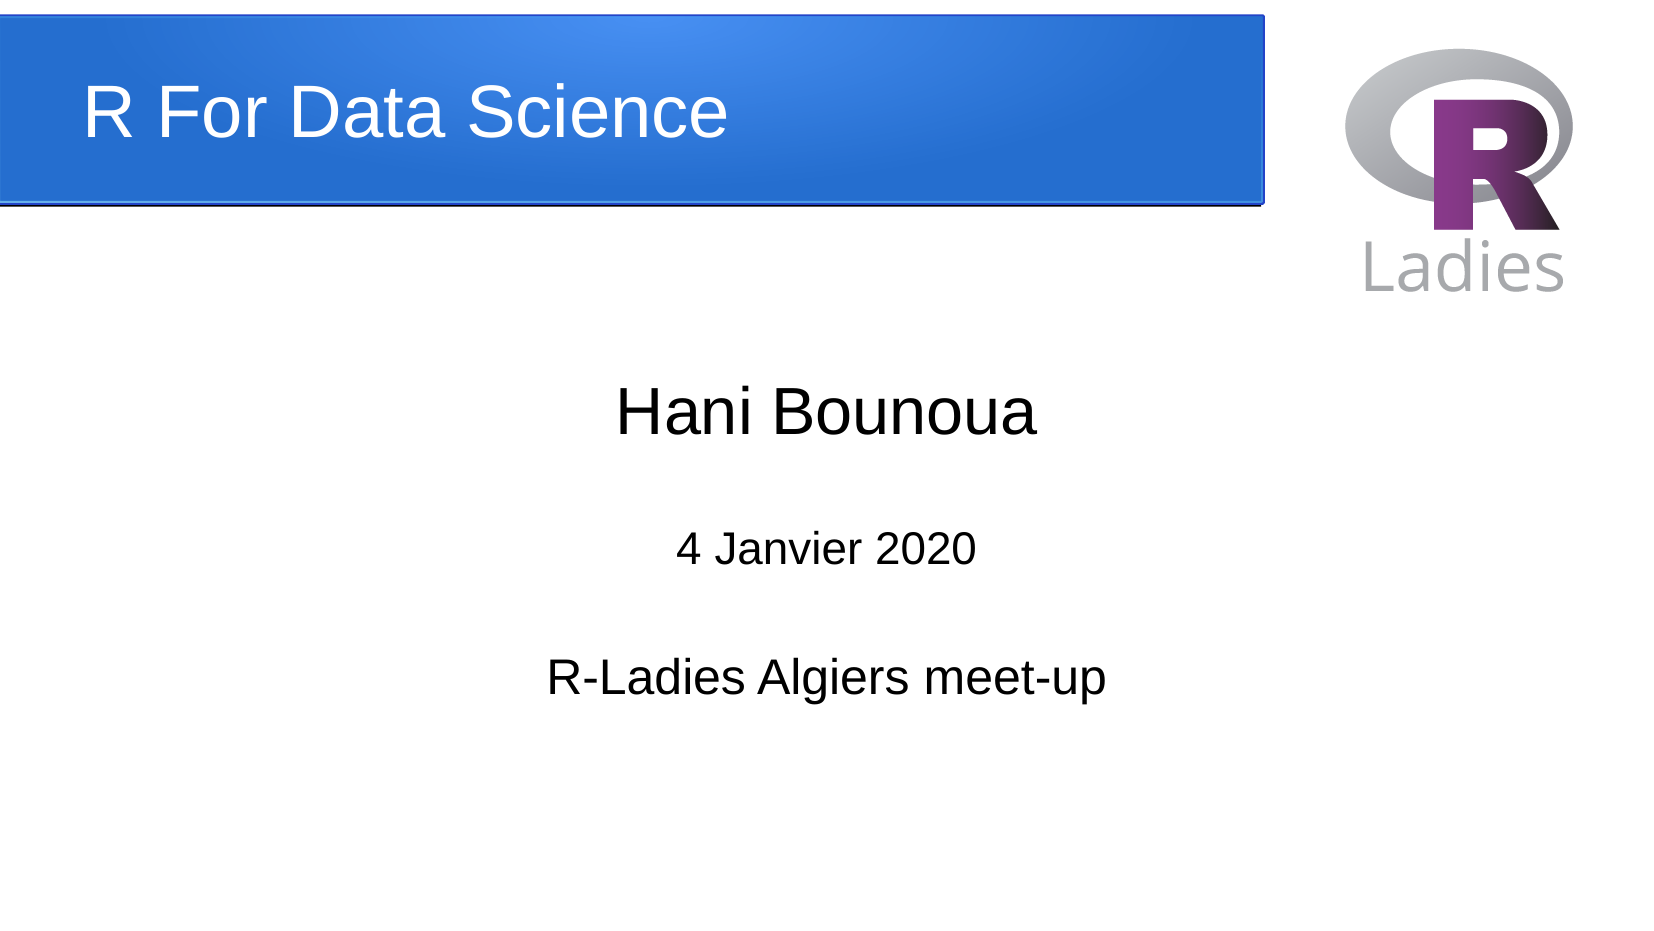

# R For Data Science
Hani Bounoua
4 Janvier 2020
R-Ladies Algiers meet-up